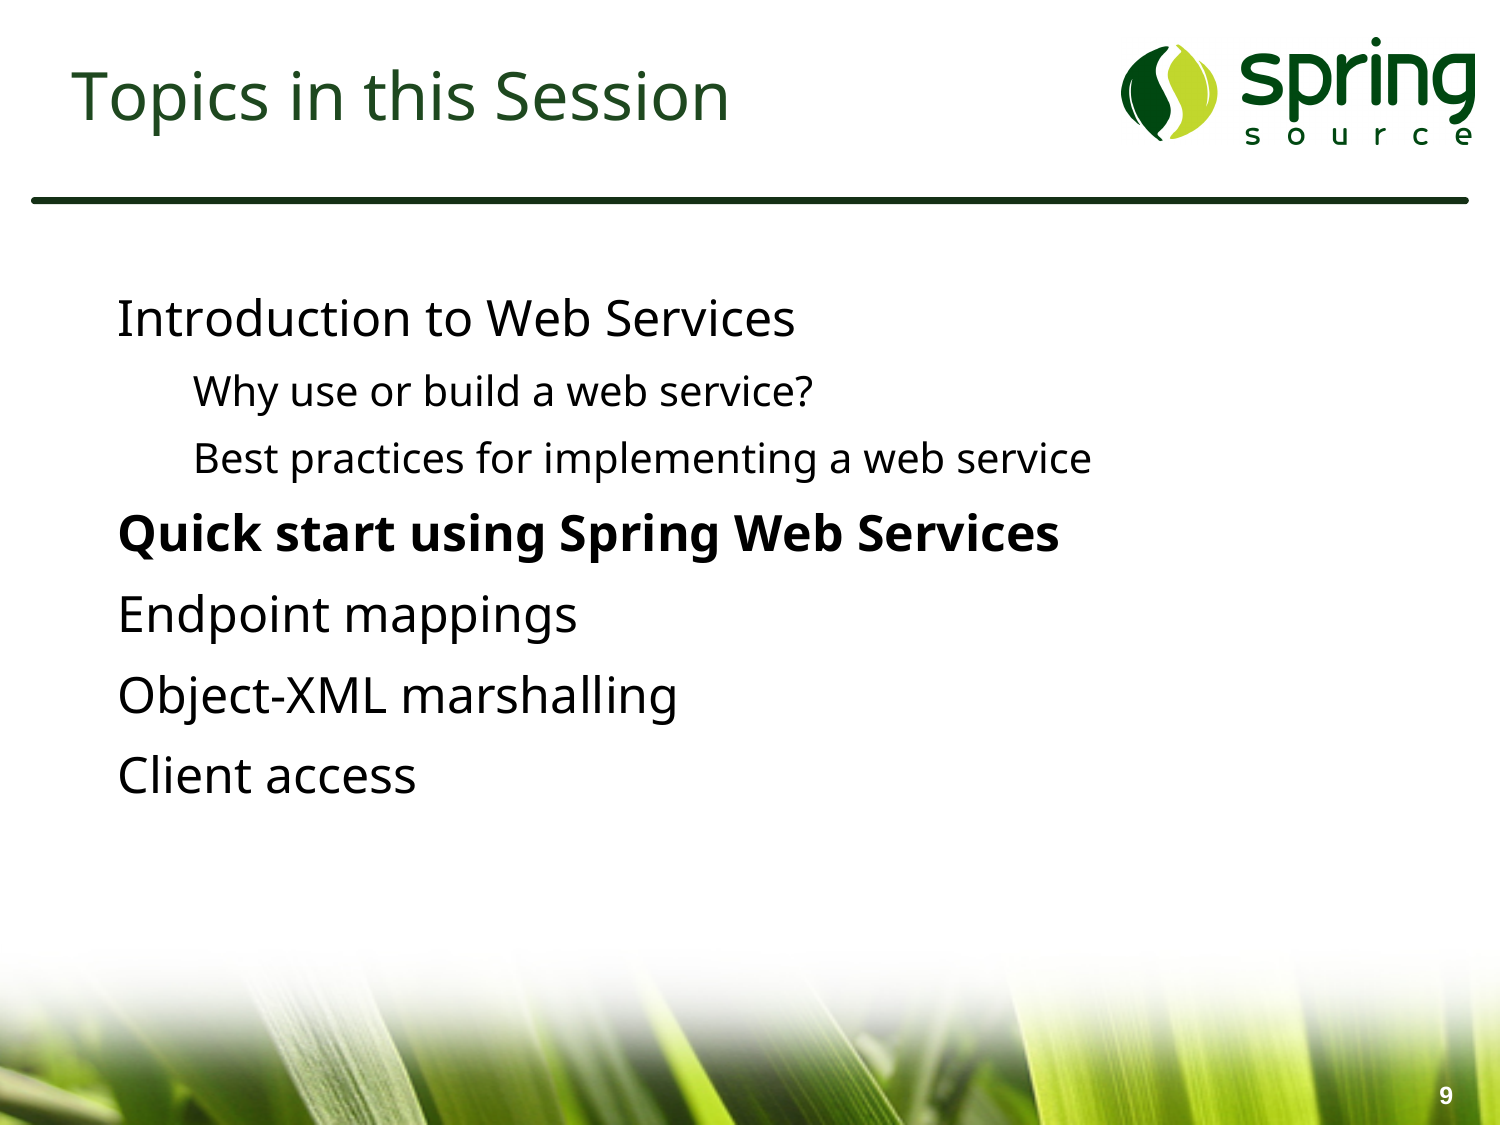

# Topics in this Session
Introduction to Web Services
Why use or build a web service?
Best practices for implementing a web service
Quick start using Spring Web Services
Endpoint mappings
Object-XML marshalling
Client access